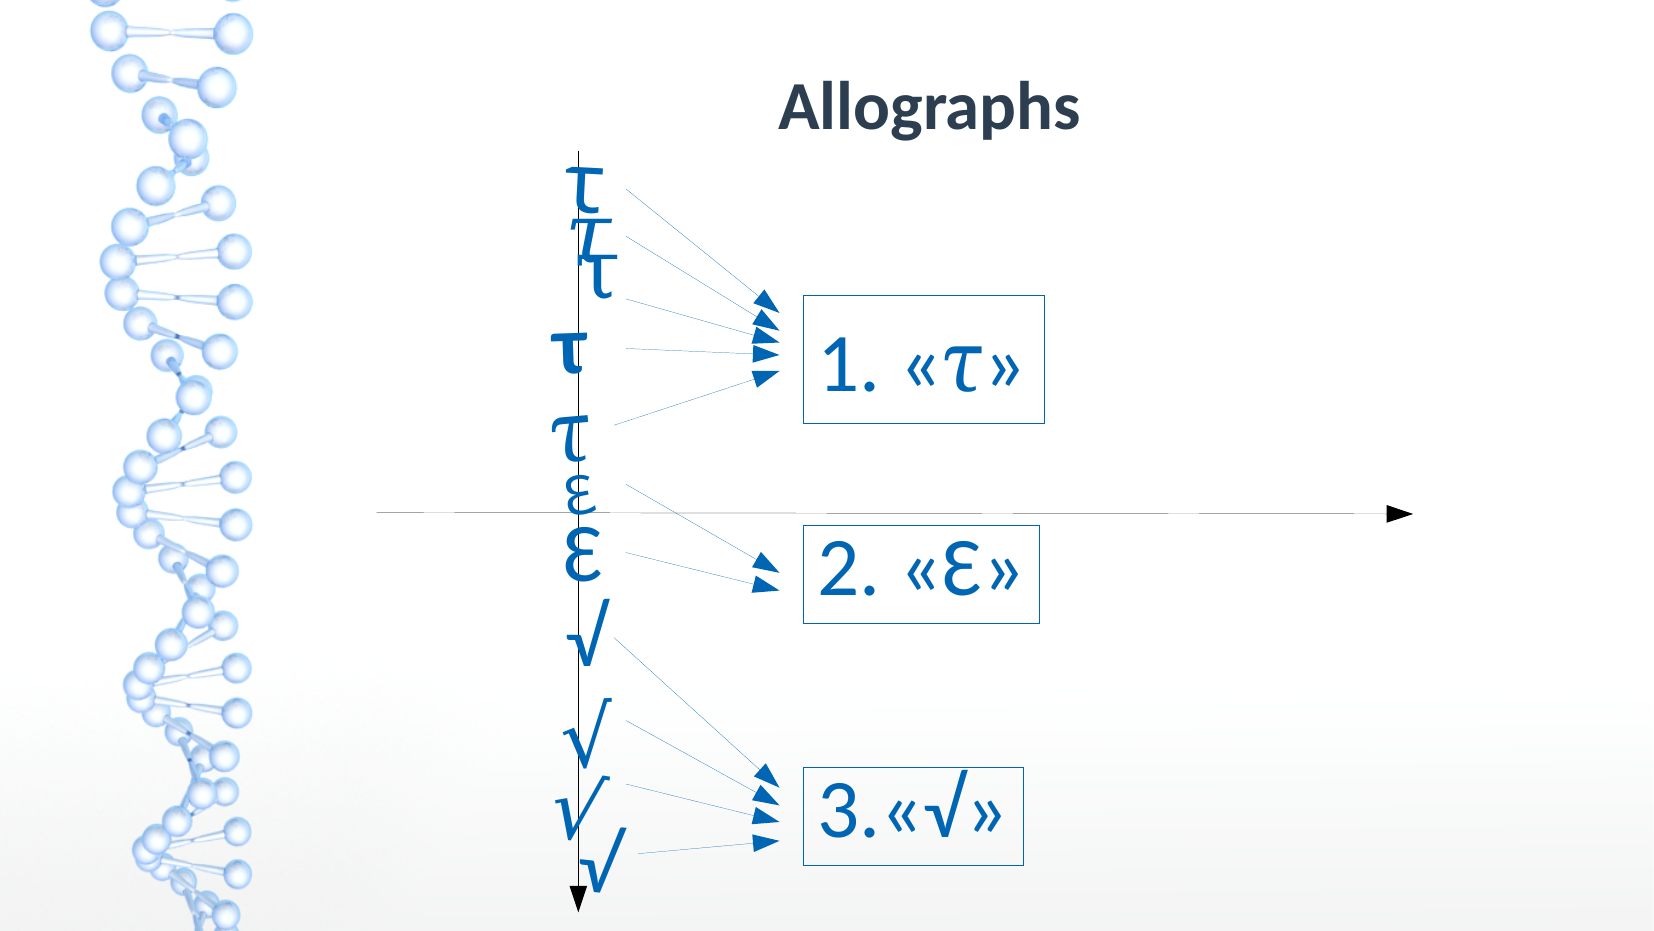

# Allographs
τ
τ
τ
1. «τ»
τ
τ
Ɛ
Ɛ
2. «Ɛ»
√
√
√
3.«√»
√